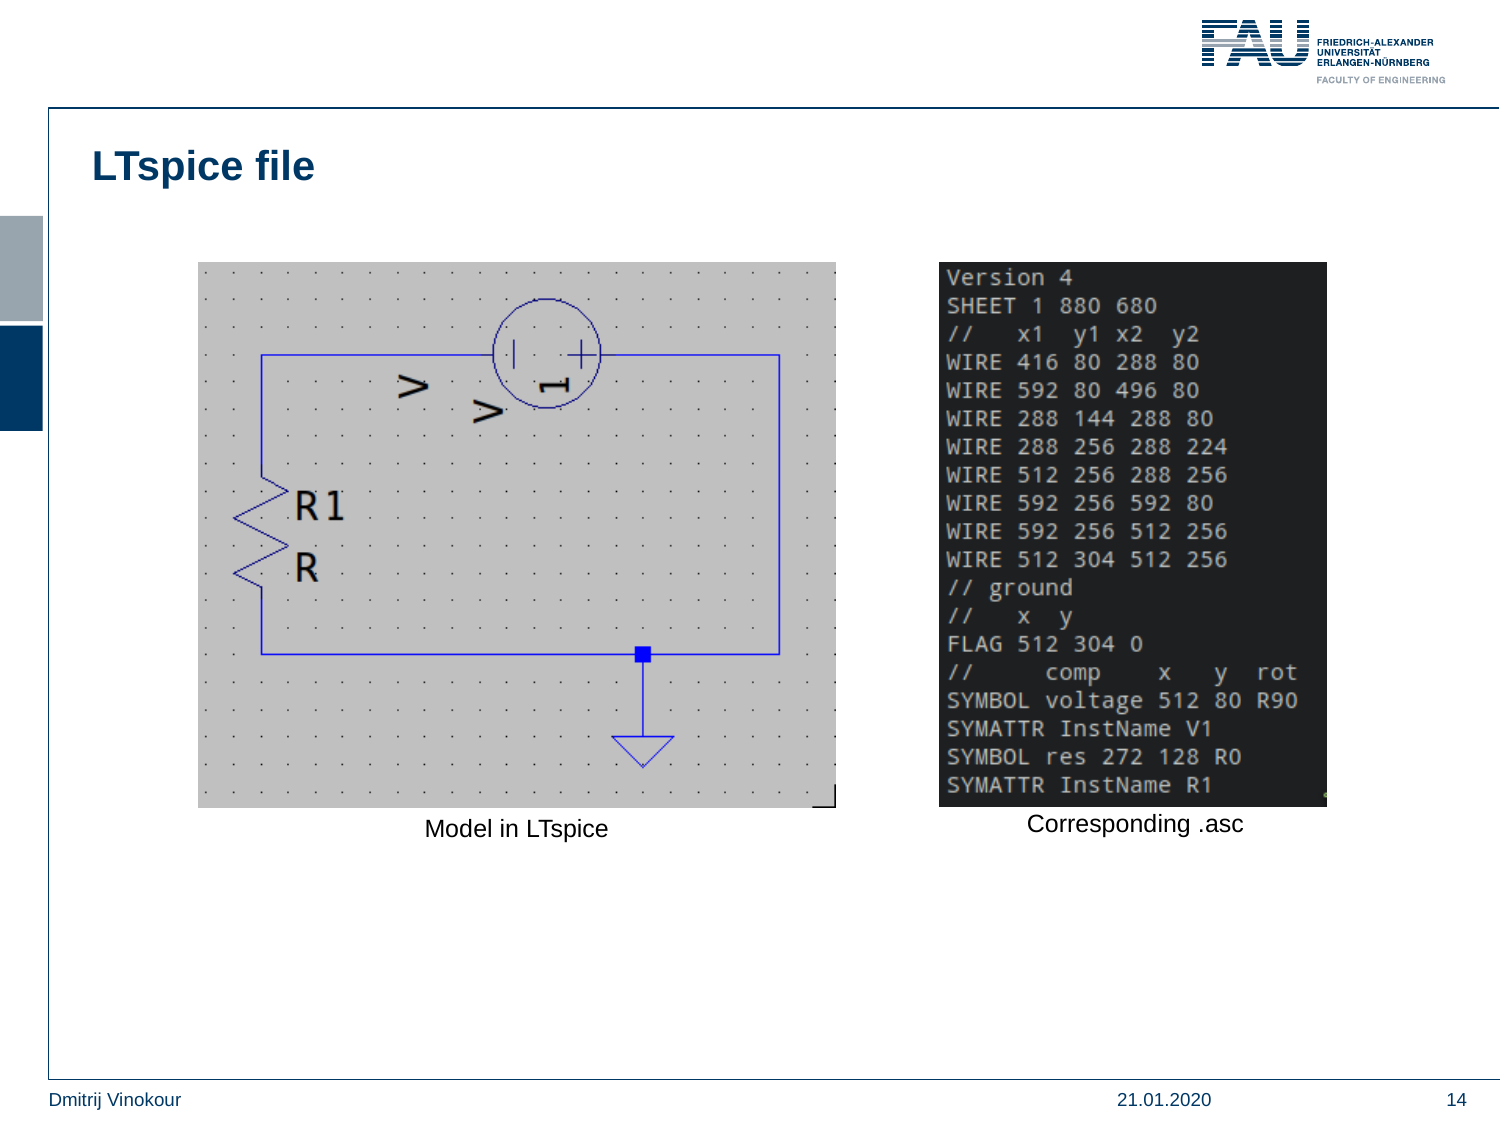

LTspice file
Corresponding .asc
Model in LTspice
21.01.2020
Dmitrij Vinokour